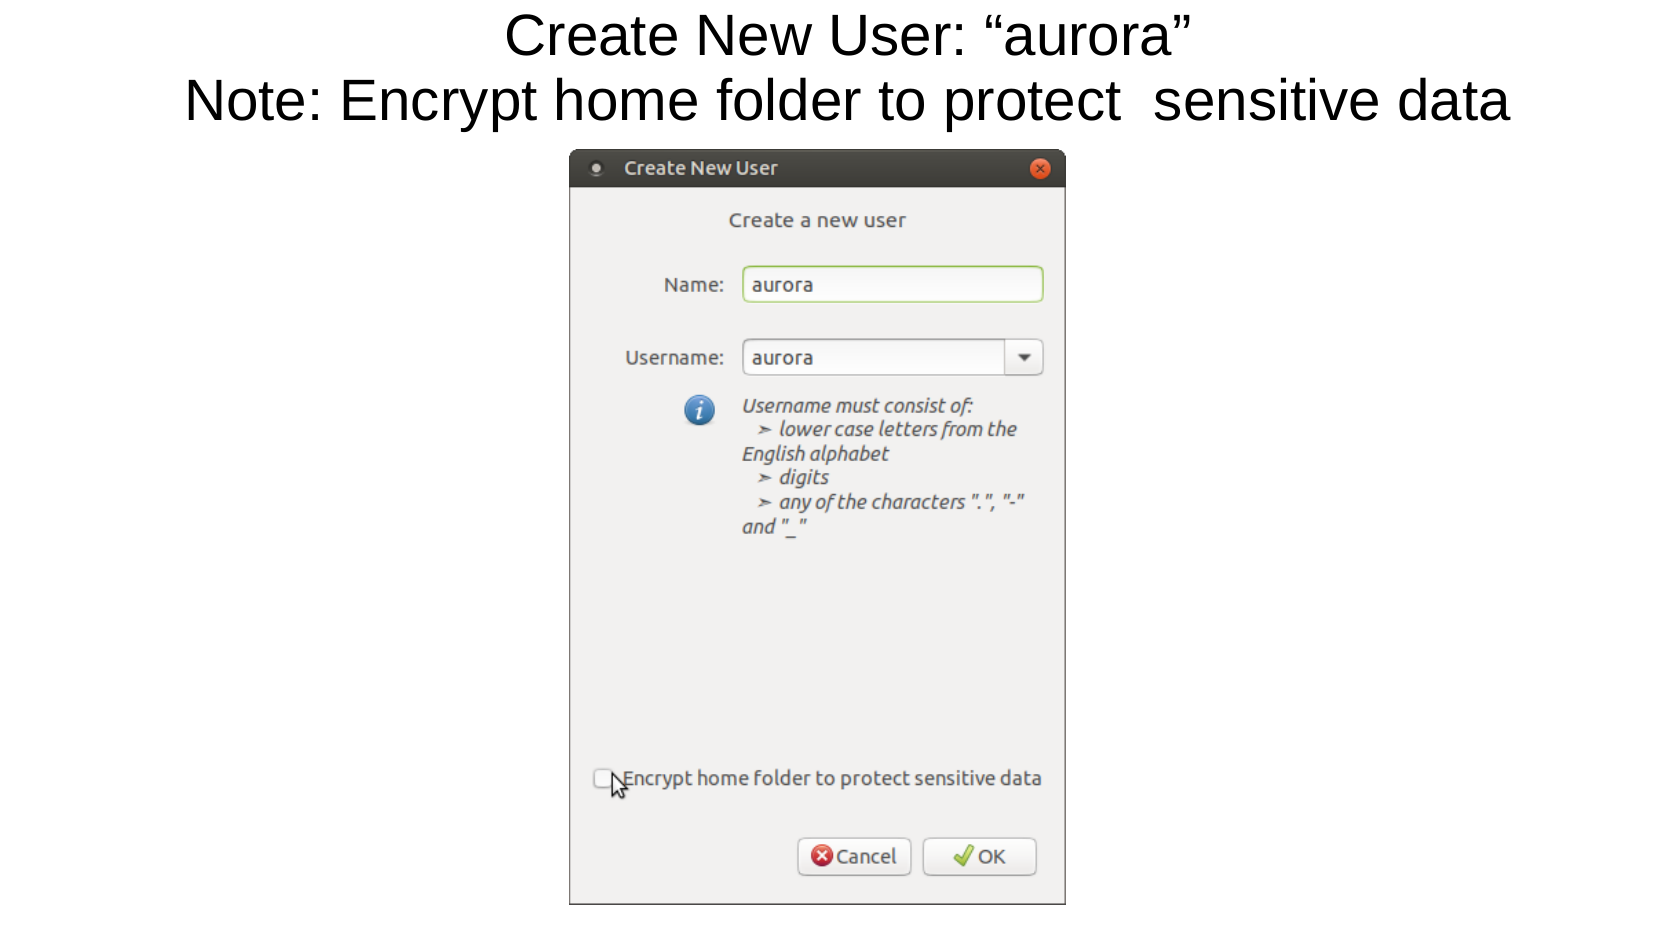

# Create New User: “aurora” Note: Encrypt home folder to protect sensitive data